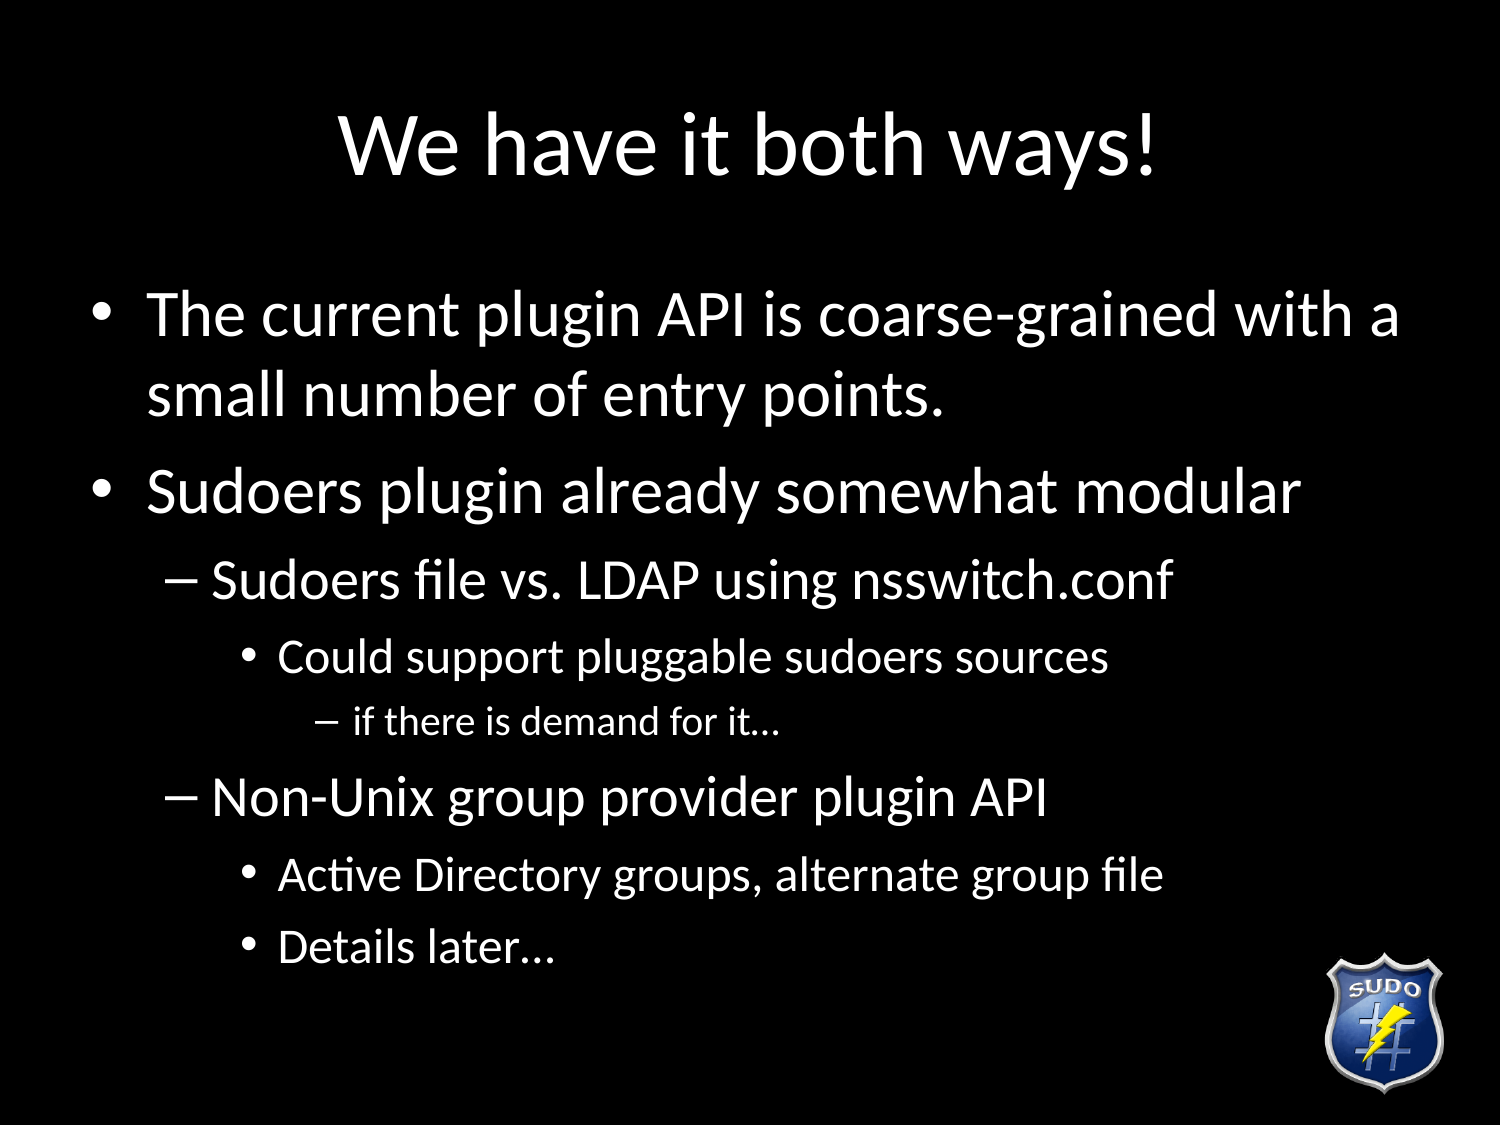

# We have it both ways!
The current plugin API is coarse-grained with a small number of entry points.
Sudoers plugin already somewhat modular
Sudoers file vs. LDAP using nsswitch.conf
Could support pluggable sudoers sources
if there is demand for it…
Non-Unix group provider plugin API
Active Directory groups, alternate group file
Details later…